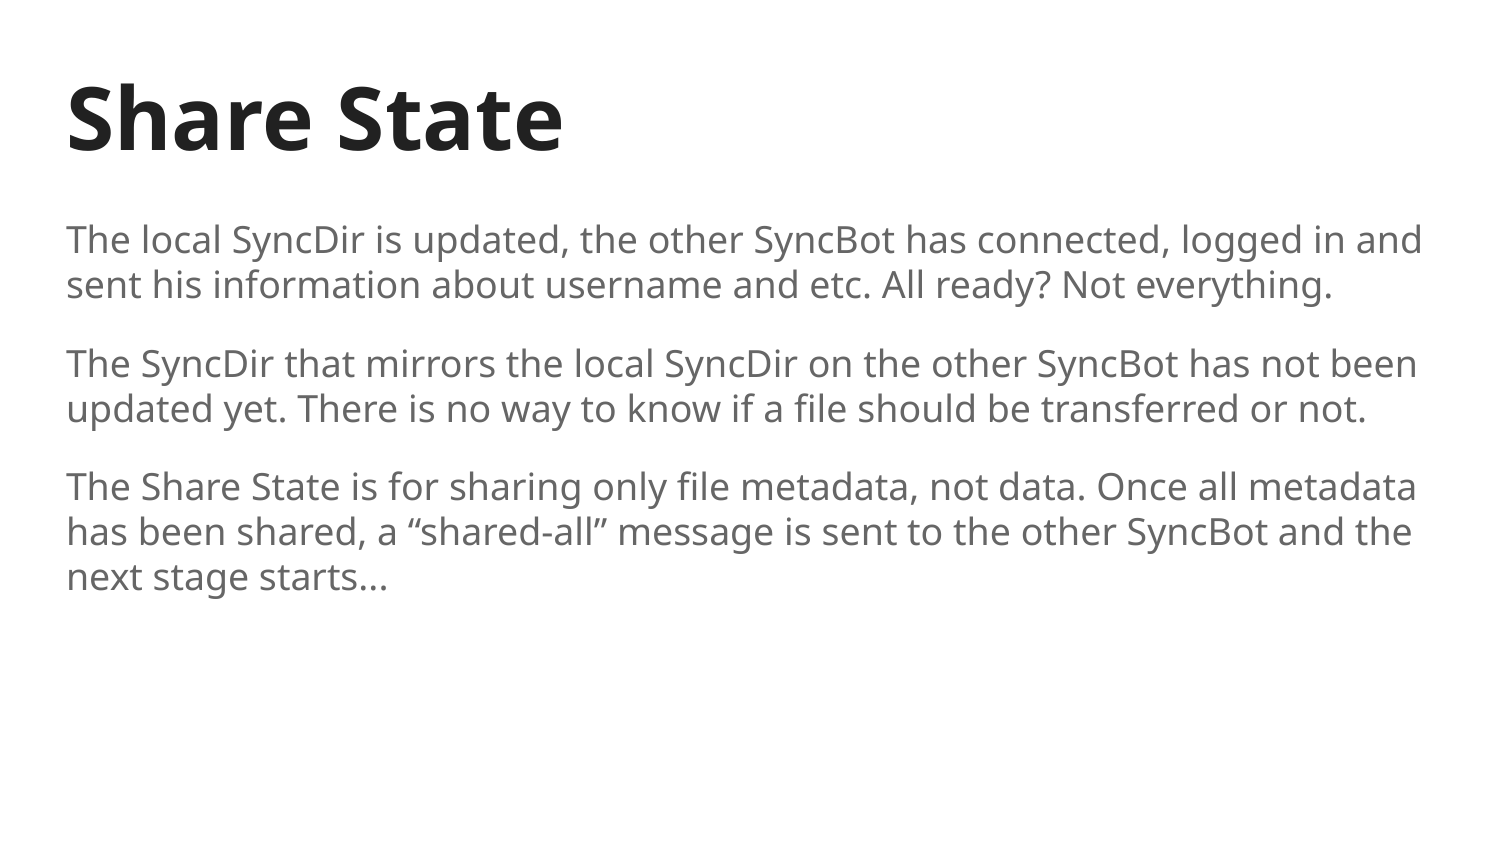

# Share State
The local SyncDir is updated, the other SyncBot has connected, logged in and sent his information about username and etc. All ready? Not everything.
The SyncDir that mirrors the local SyncDir on the other SyncBot has not been updated yet. There is no way to know if a file should be transferred or not.
The Share State is for sharing only file metadata, not data. Once all metadata has been shared, a “shared-all” message is sent to the other SyncBot and the next stage starts...